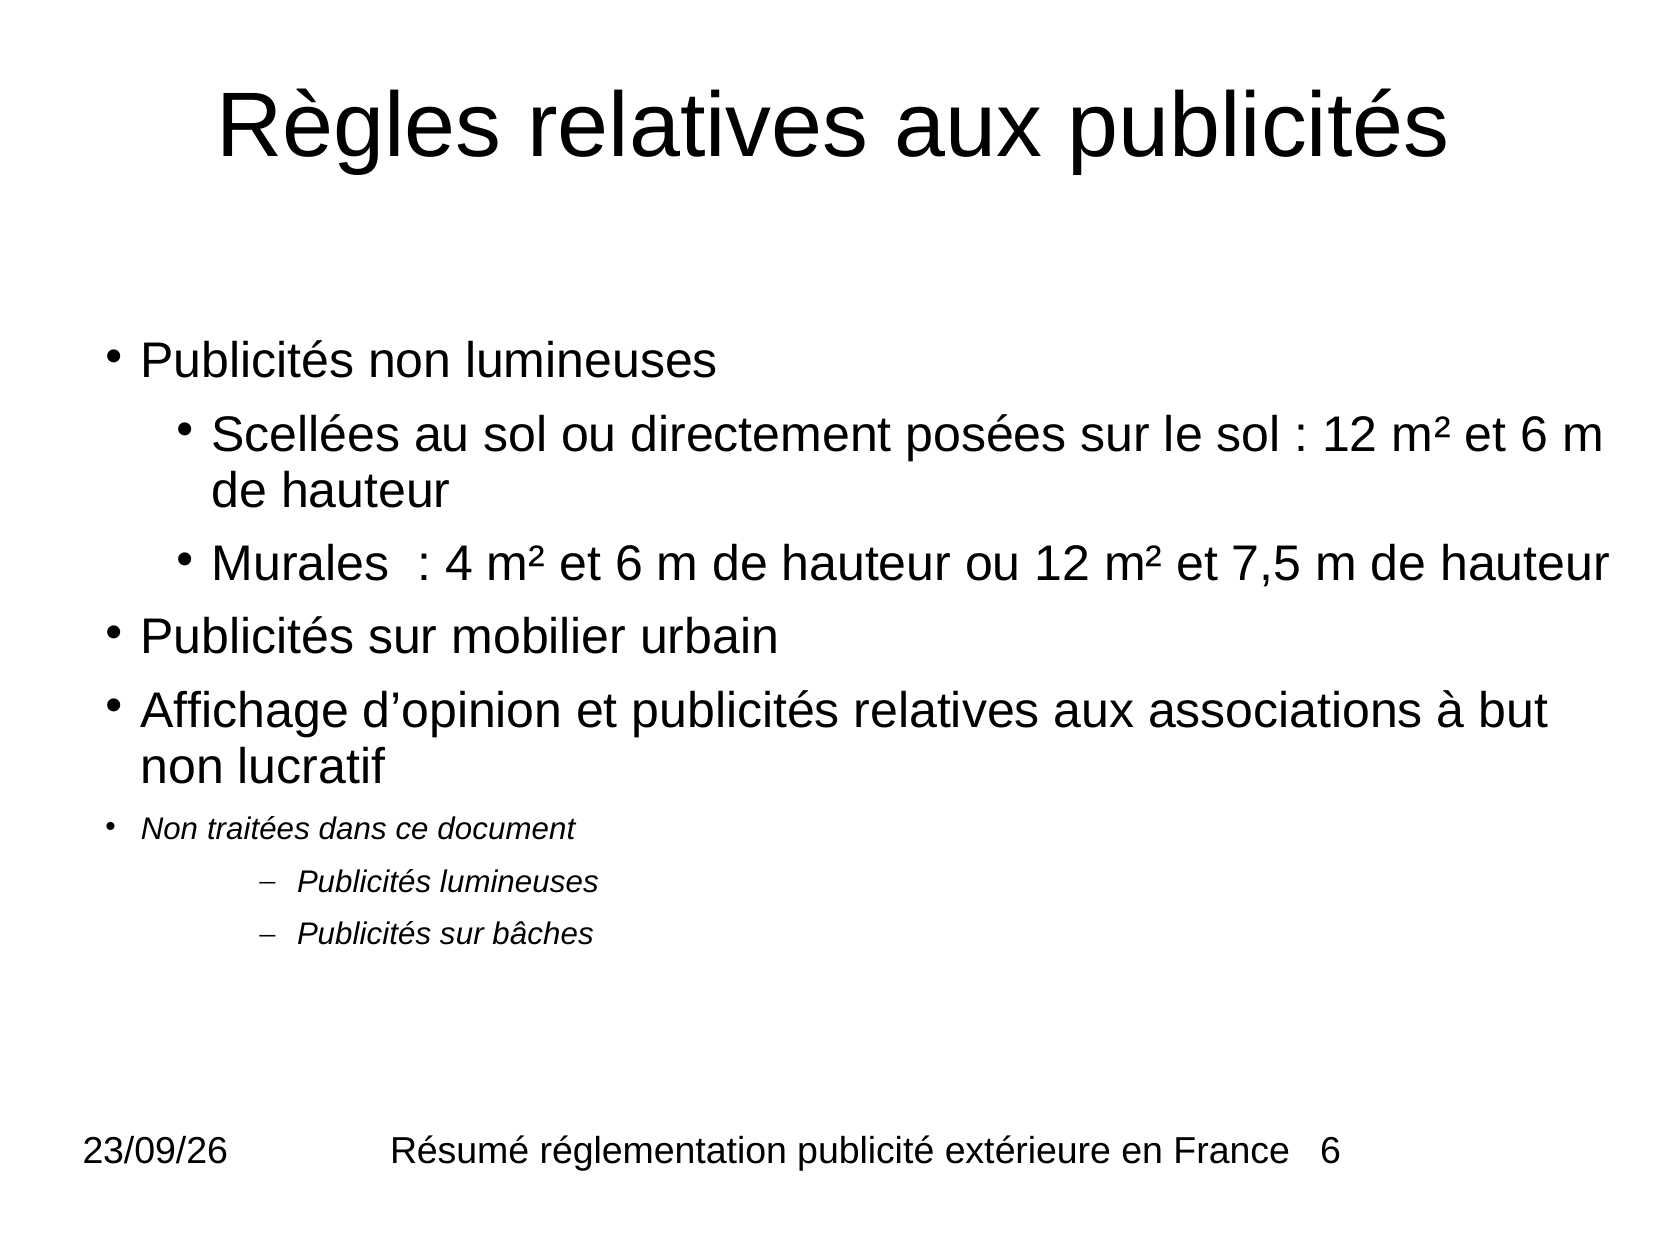

# Règles relatives aux publicités
Publicités non lumineuses
Scellées au sol ou directement posées sur le sol : 12 m² et 6 m de hauteur
Murales : 4 m² et 6 m de hauteur ou 12 m² et 7,5 m de hauteur
Publicités sur mobilier urbain
Affichage d’opinion et publicités relatives aux associations à but non lucratif
Non traitées dans ce document
Publicités lumineuses
Publicités sur bâches
Résumé réglementation publicité extérieure en France
6